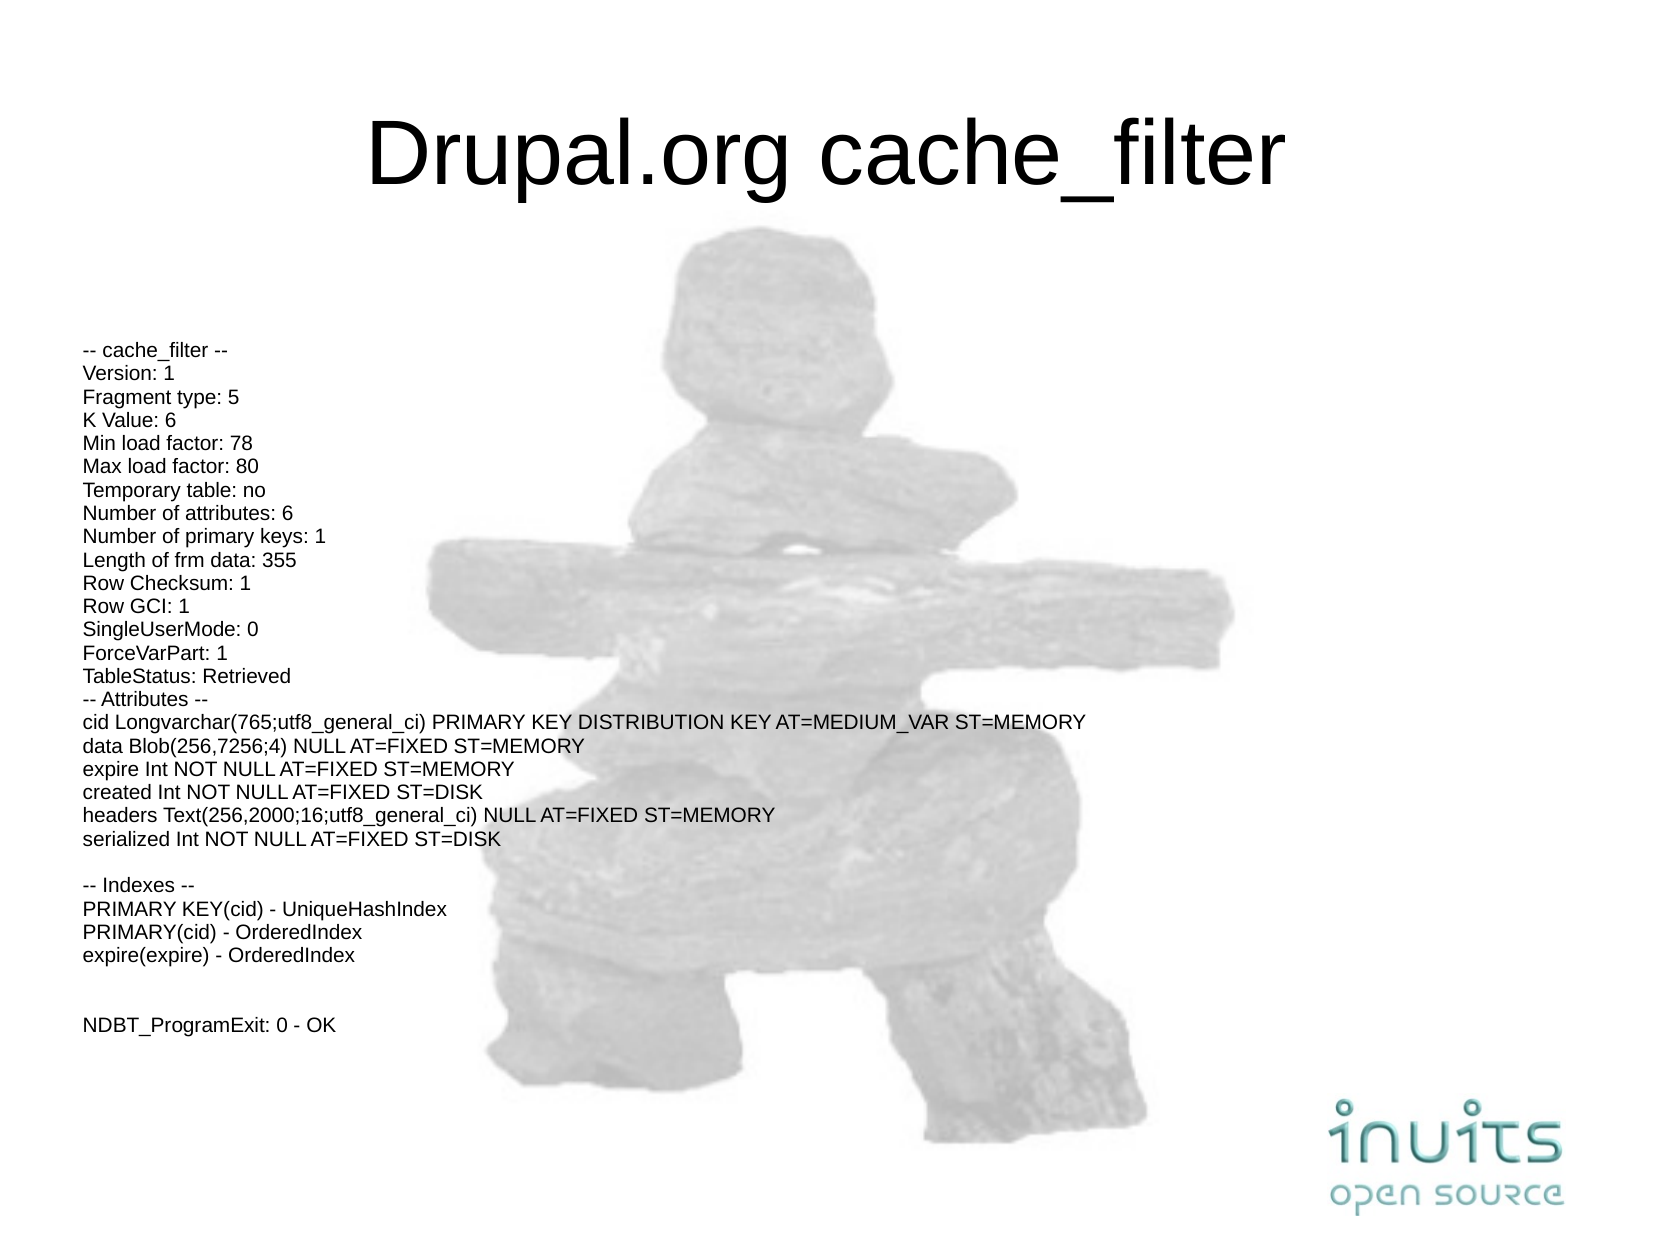

# Drupal.org cache_filter
-- cache_filter --
Version: 1
Fragment type: 5
K Value: 6
Min load factor: 78
Max load factor: 80
Temporary table: no
Number of attributes: 6
Number of primary keys: 1
Length of frm data: 355
Row Checksum: 1
Row GCI: 1
SingleUserMode: 0
ForceVarPart: 1
TableStatus: Retrieved
-- Attributes --
cid Longvarchar(765;utf8_general_ci) PRIMARY KEY DISTRIBUTION KEY AT=MEDIUM_VAR ST=MEMORY
data Blob(256,7256;4) NULL AT=FIXED ST=MEMORY
expire Int NOT NULL AT=FIXED ST=MEMORY
created Int NOT NULL AT=FIXED ST=DISK
headers Text(256,2000;16;utf8_general_ci) NULL AT=FIXED ST=MEMORY
serialized Int NOT NULL AT=FIXED ST=DISK
-- Indexes --
PRIMARY KEY(cid) - UniqueHashIndex
PRIMARY(cid) - OrderedIndex
expire(expire) - OrderedIndex
NDBT_ProgramExit: 0 - OK